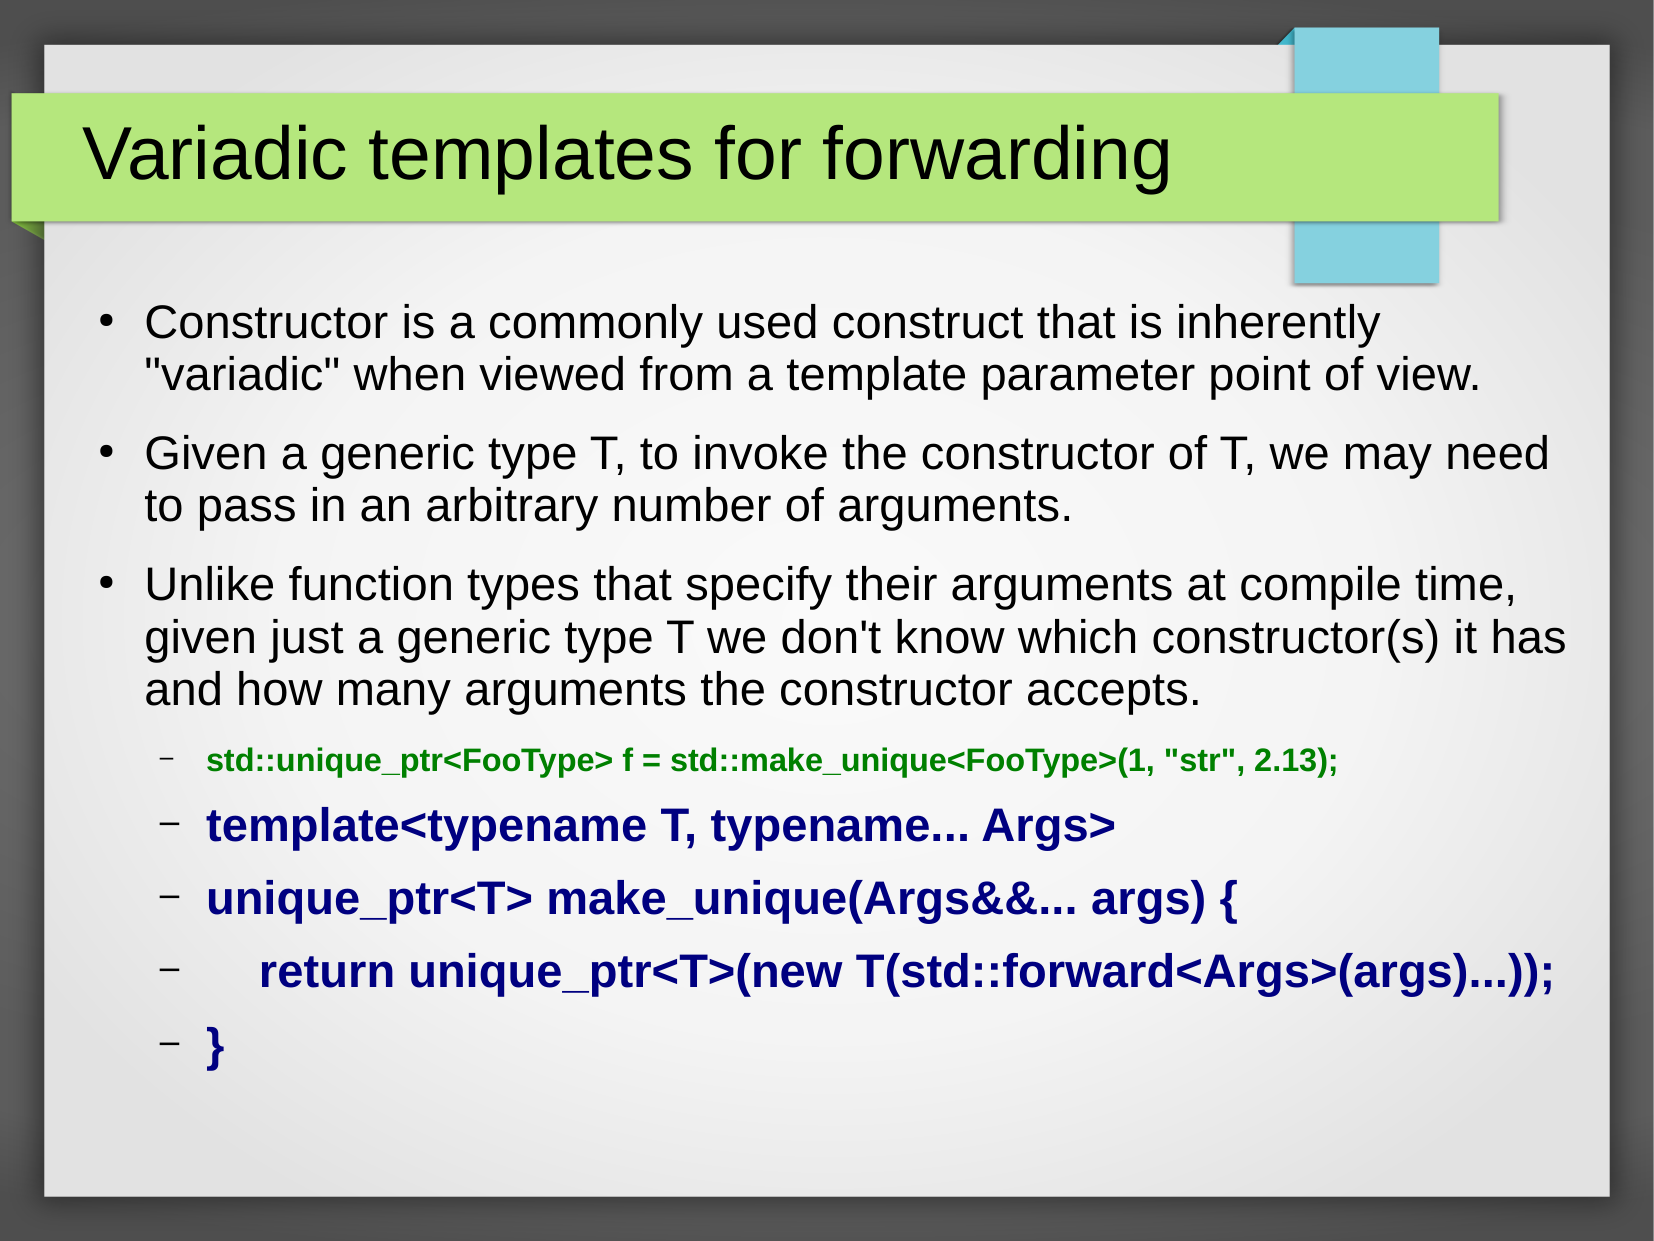

# Variadic templates for forwarding
Constructor is a commonly used construct that is inherently "variadic" when viewed from a template parameter point of view.
Given a generic type T, to invoke the constructor of T, we may need to pass in an arbitrary number of arguments.
Unlike function types that specify their arguments at compile time, given just a generic type T we don't know which constructor(s) it has and how many arguments the constructor accepts.
std::unique_ptr<FooType> f = std::make_unique<FooType>(1, "str", 2.13);
template<typename T, typename... Args>
unique_ptr<T> make_unique(Args&&... args) {
 return unique_ptr<T>(new T(std::forward<Args>(args)...));
}